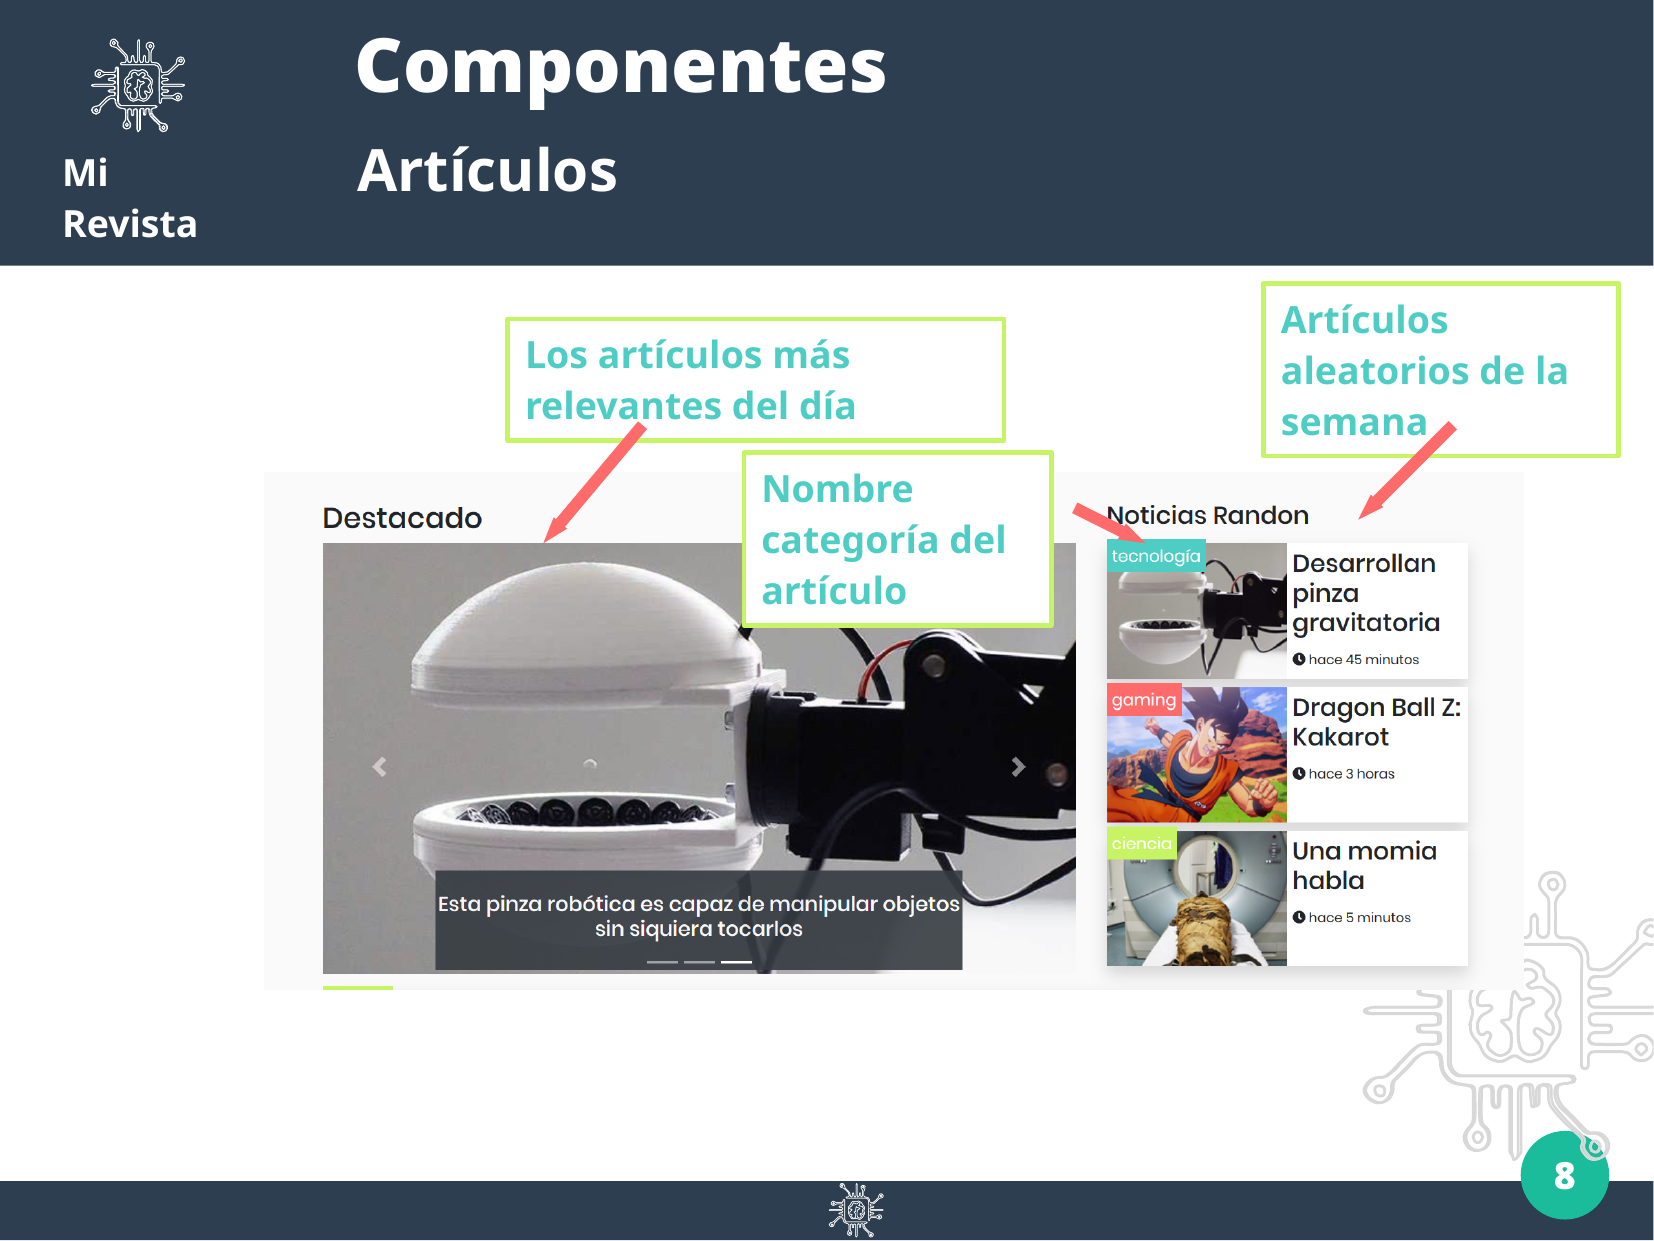

# Componentes
Artículos
Mi Revista
Artículos aleatorios de la semana
Los artículos más relevantes del día
Nombre categoría del artículo
8